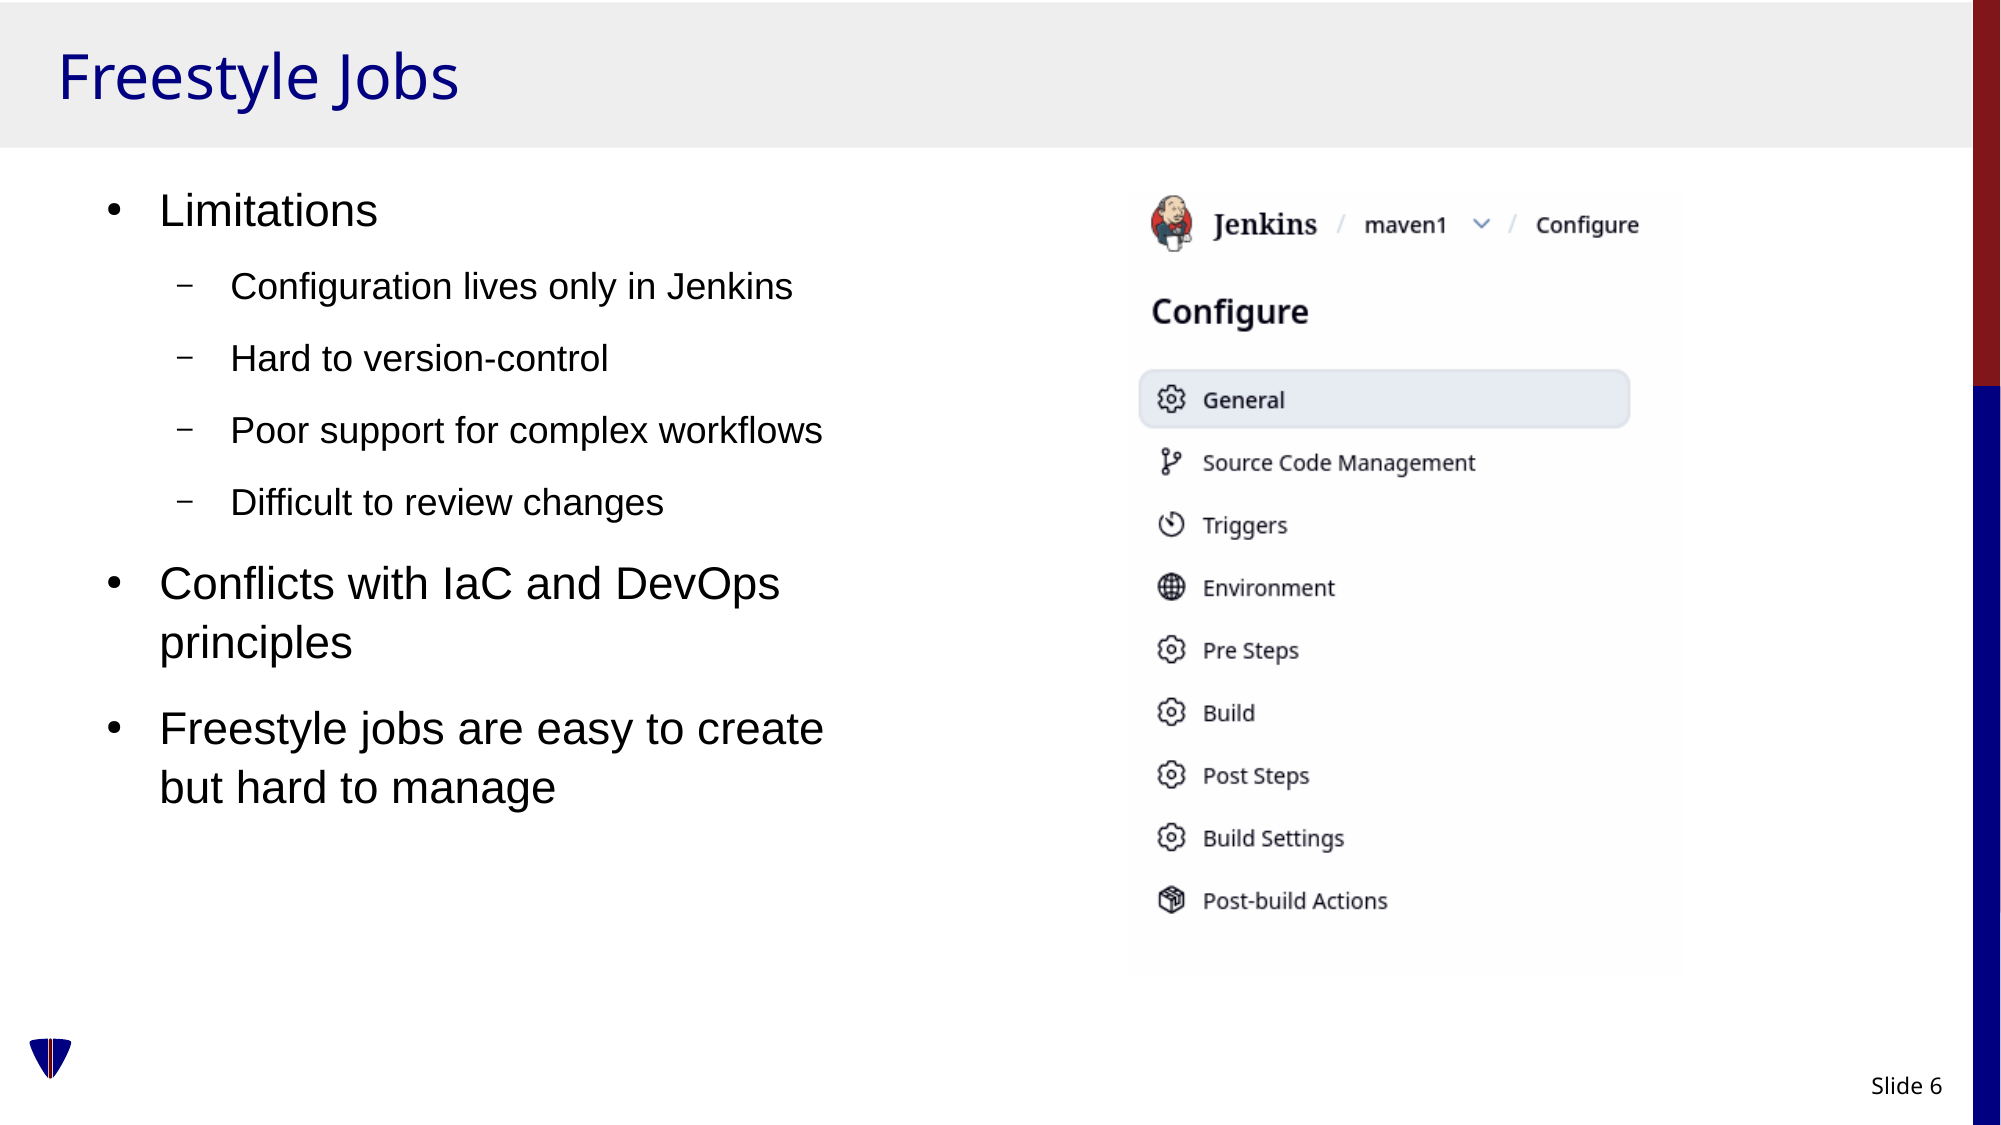

# Freestyle Jobs
Limitations
Configuration lives only in Jenkins
Hard to version-control
Poor support for complex workflows
Difficult to review changes
Conflicts with IaC and DevOps principles
Freestyle jobs are easy to create but hard to manage